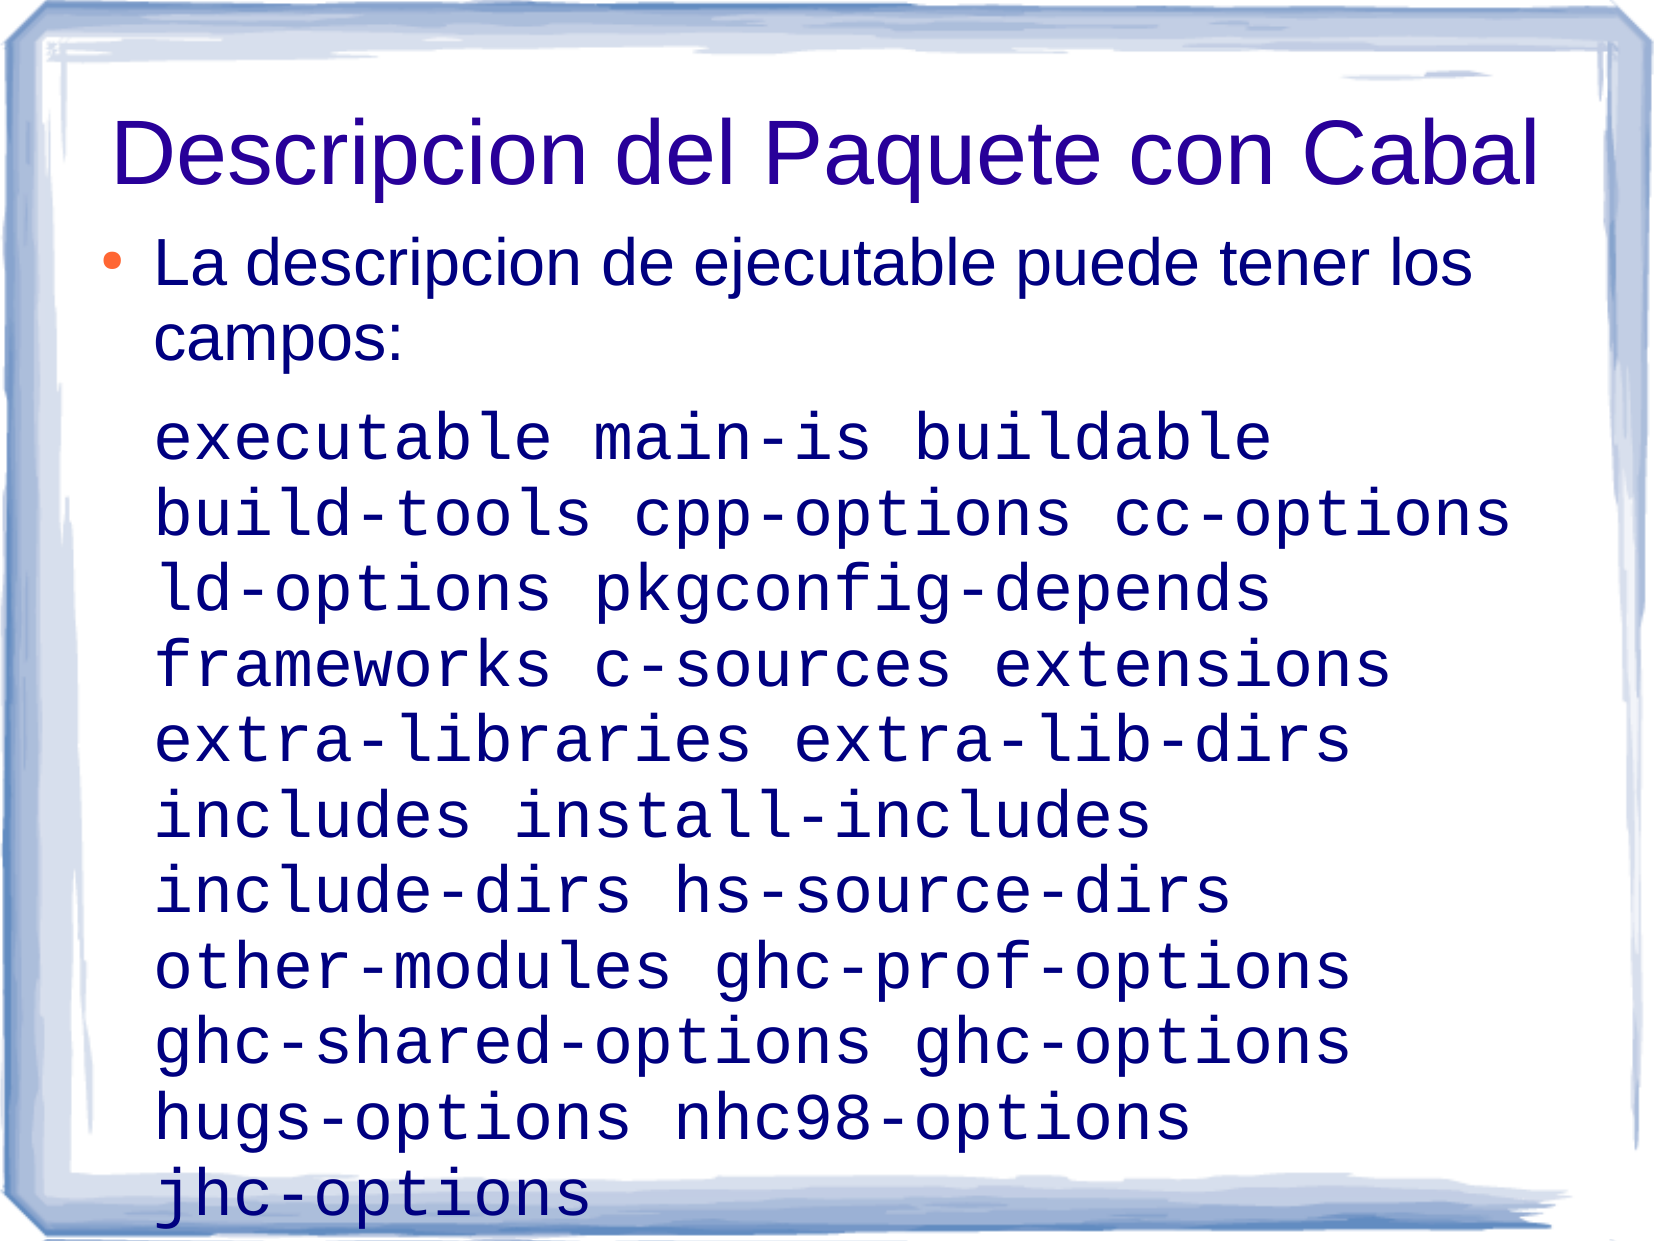

# Descripcion del Paquete con Cabal
La descripcion de ejecutable puede tener los campos:
executable main-is buildable 	build-tools cpp-options cc-options ld-options pkgconfig-depends frameworks c-sources extensions extra-libraries extra-lib-dirs
includes install-includes
include-dirs hs-source-dirs
other-modules ghc-prof-options ghc-shared-options ghc-options hugs-options nhc98-options
jhc-options